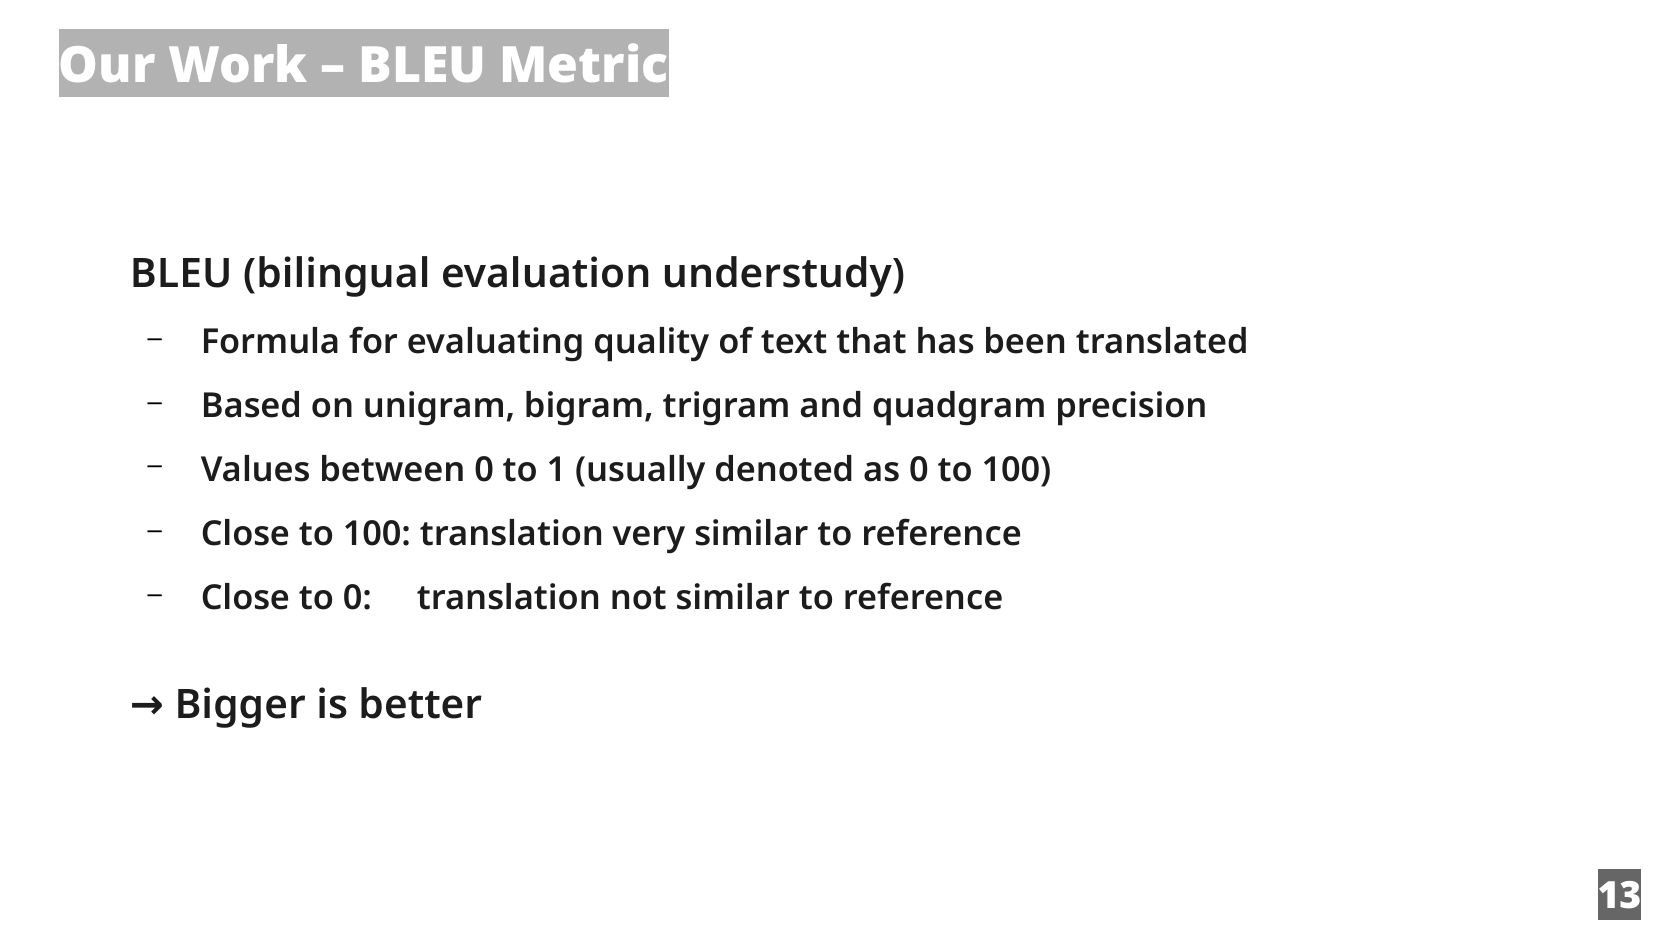

# Our Work – BLEU Metric
BLEU (bilingual evaluation understudy)
Formula for evaluating quality of text that has been translated
Based on unigram, bigram, trigram and quadgram precision
Values between 0 to 1 (usually denoted as 0 to 100)
Close to 100: translation very similar to reference
Close to 0: translation not similar to reference
→ Bigger is better